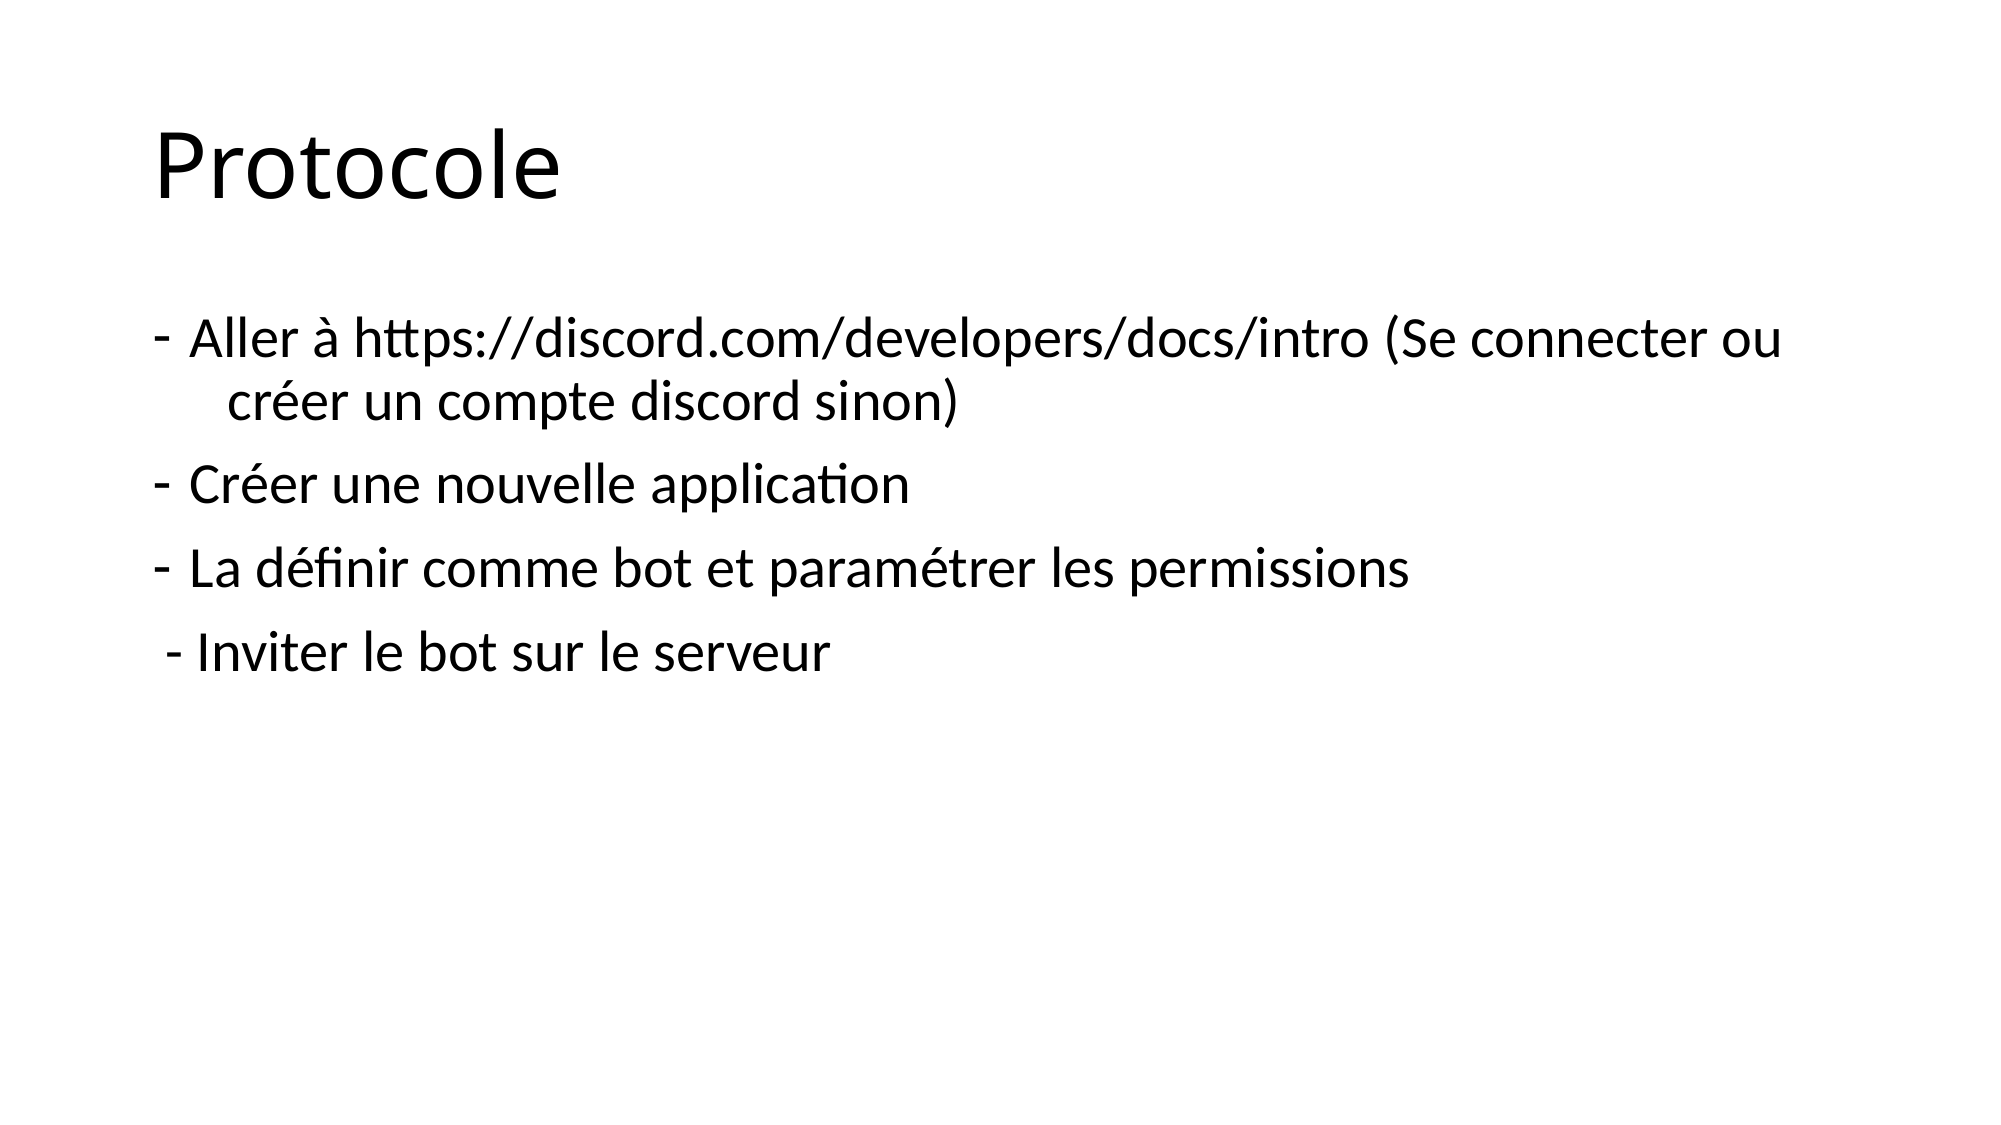

# Protocole
Aller à https://discord.com/developers/docs/intro (Se connecter ou créer un compte discord sinon)
Créer une nouvelle application
La définir comme bot et paramétrer les permissions
 - Inviter le bot sur le serveur